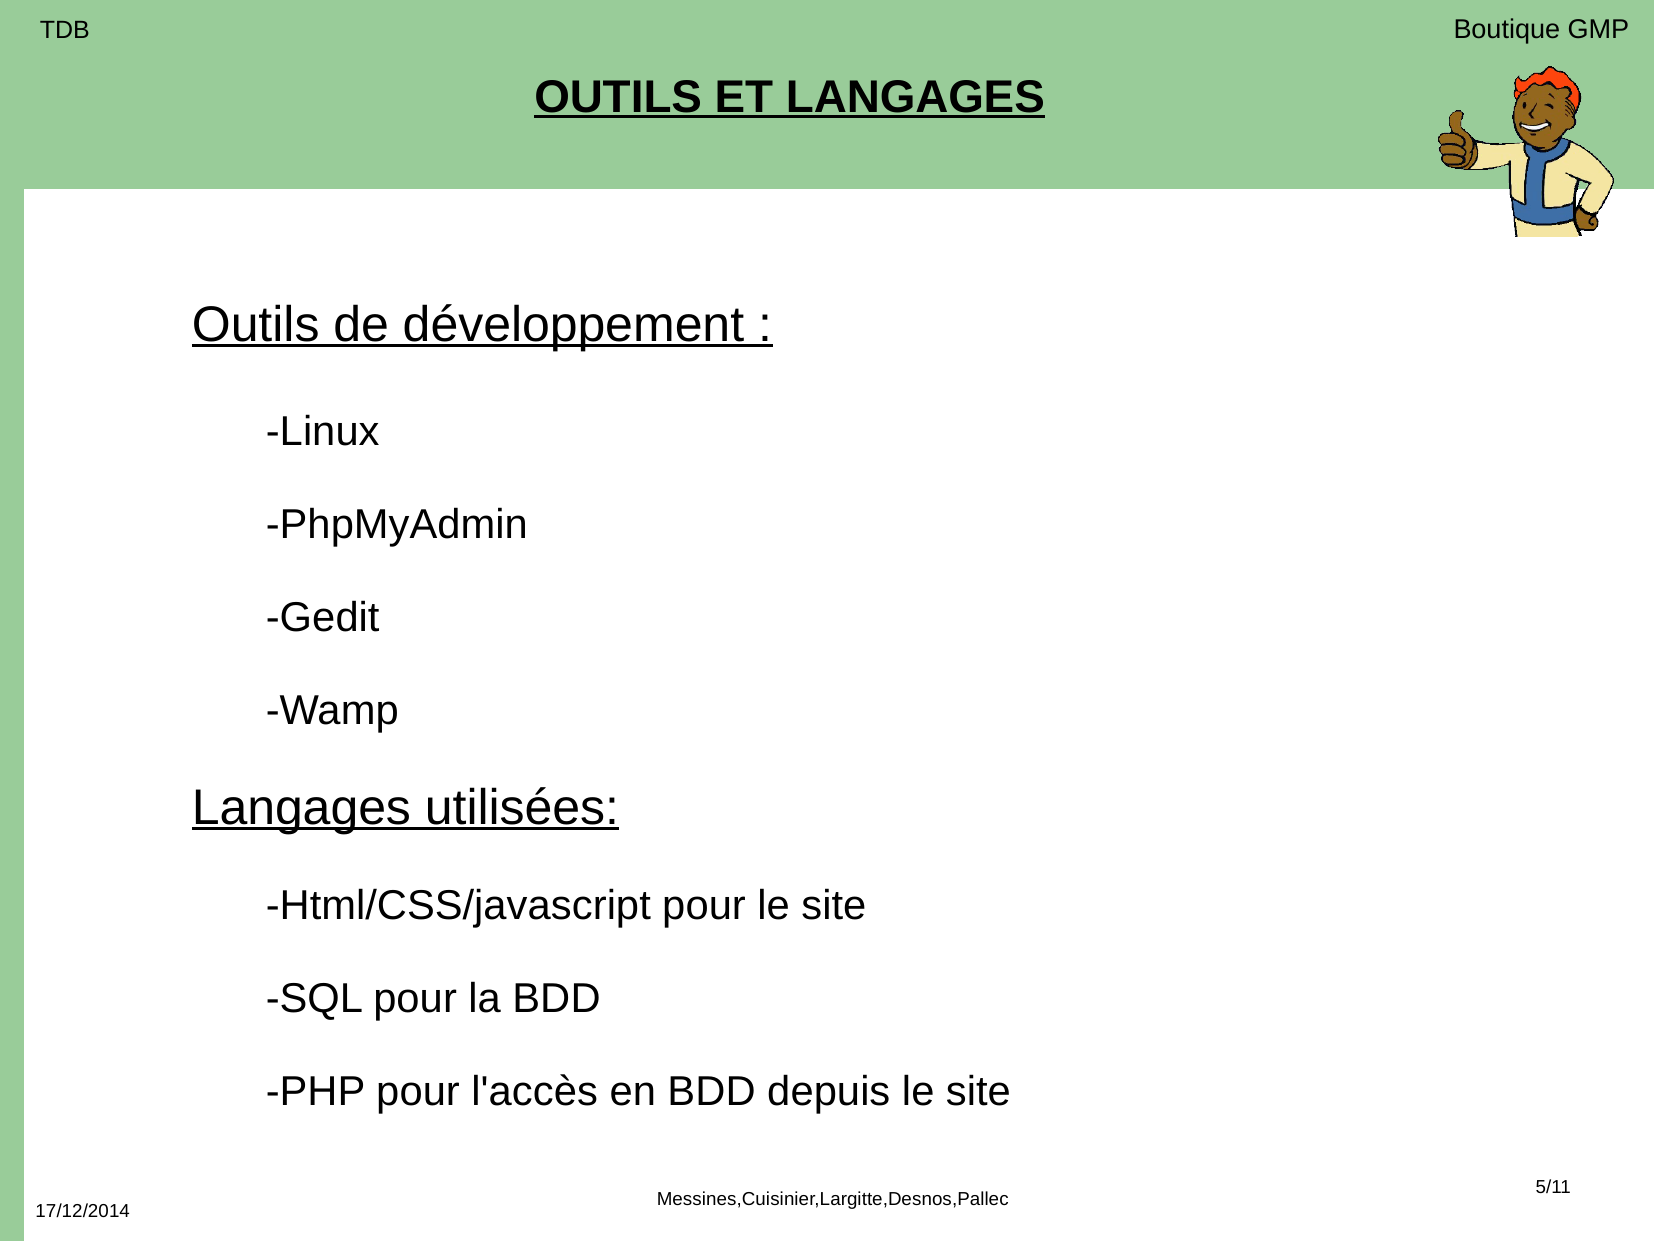

Boutique GMP
TDB
OUTILS ET LANGAGES
Outils de développement :
	-Linux
	-PhpMyAdmin
	-Gedit
	-Wamp
Langages utilisées:
	-Html/CSS/javascript pour le site
	-SQL pour la BDD
	-PHP pour l'accès en BDD depuis le site
5/11
Messines,Cuisinier,Largitte,Desnos,Pallec
17/12/2014